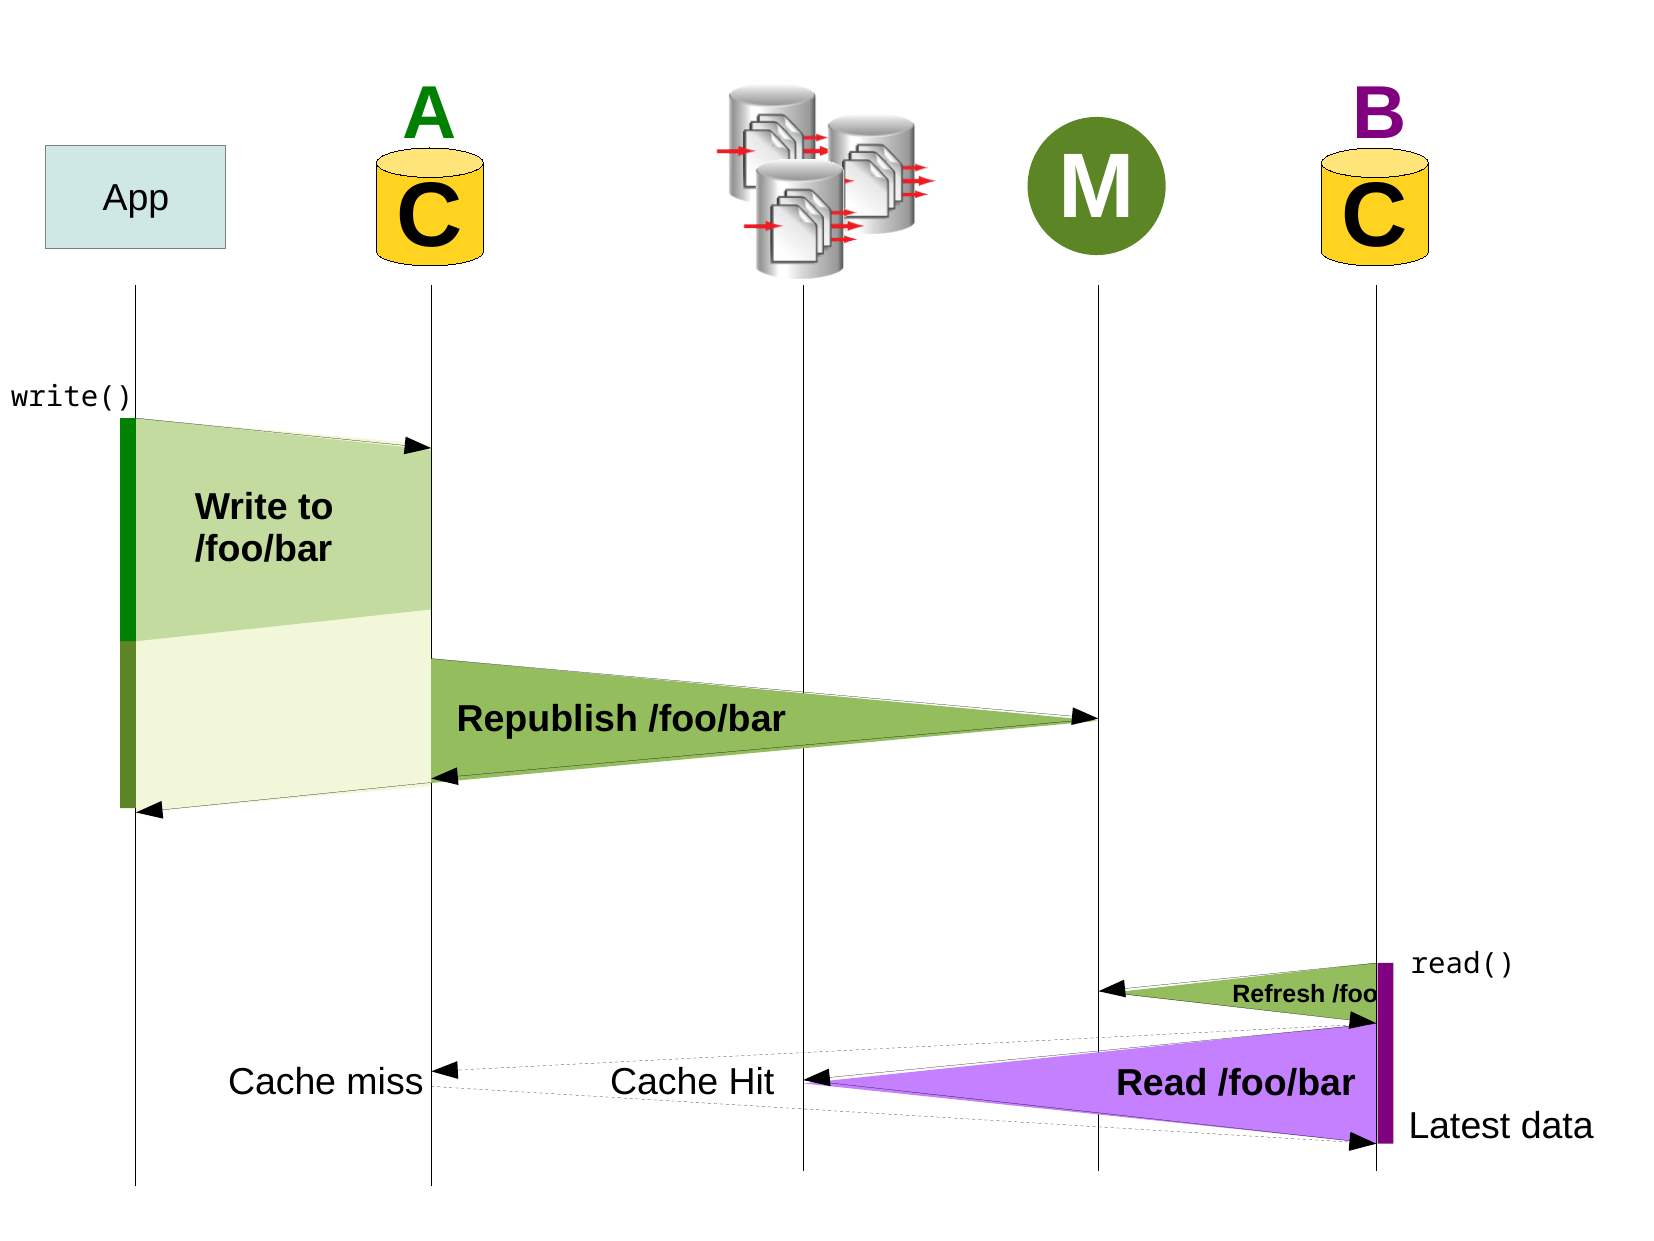

A
B
M
App
C
C
write()
Write to /foo/bar
Republish /foo/bar
read()
Refresh /foo
Cache miss
Cache Hit
Read /foo/bar
Latest data